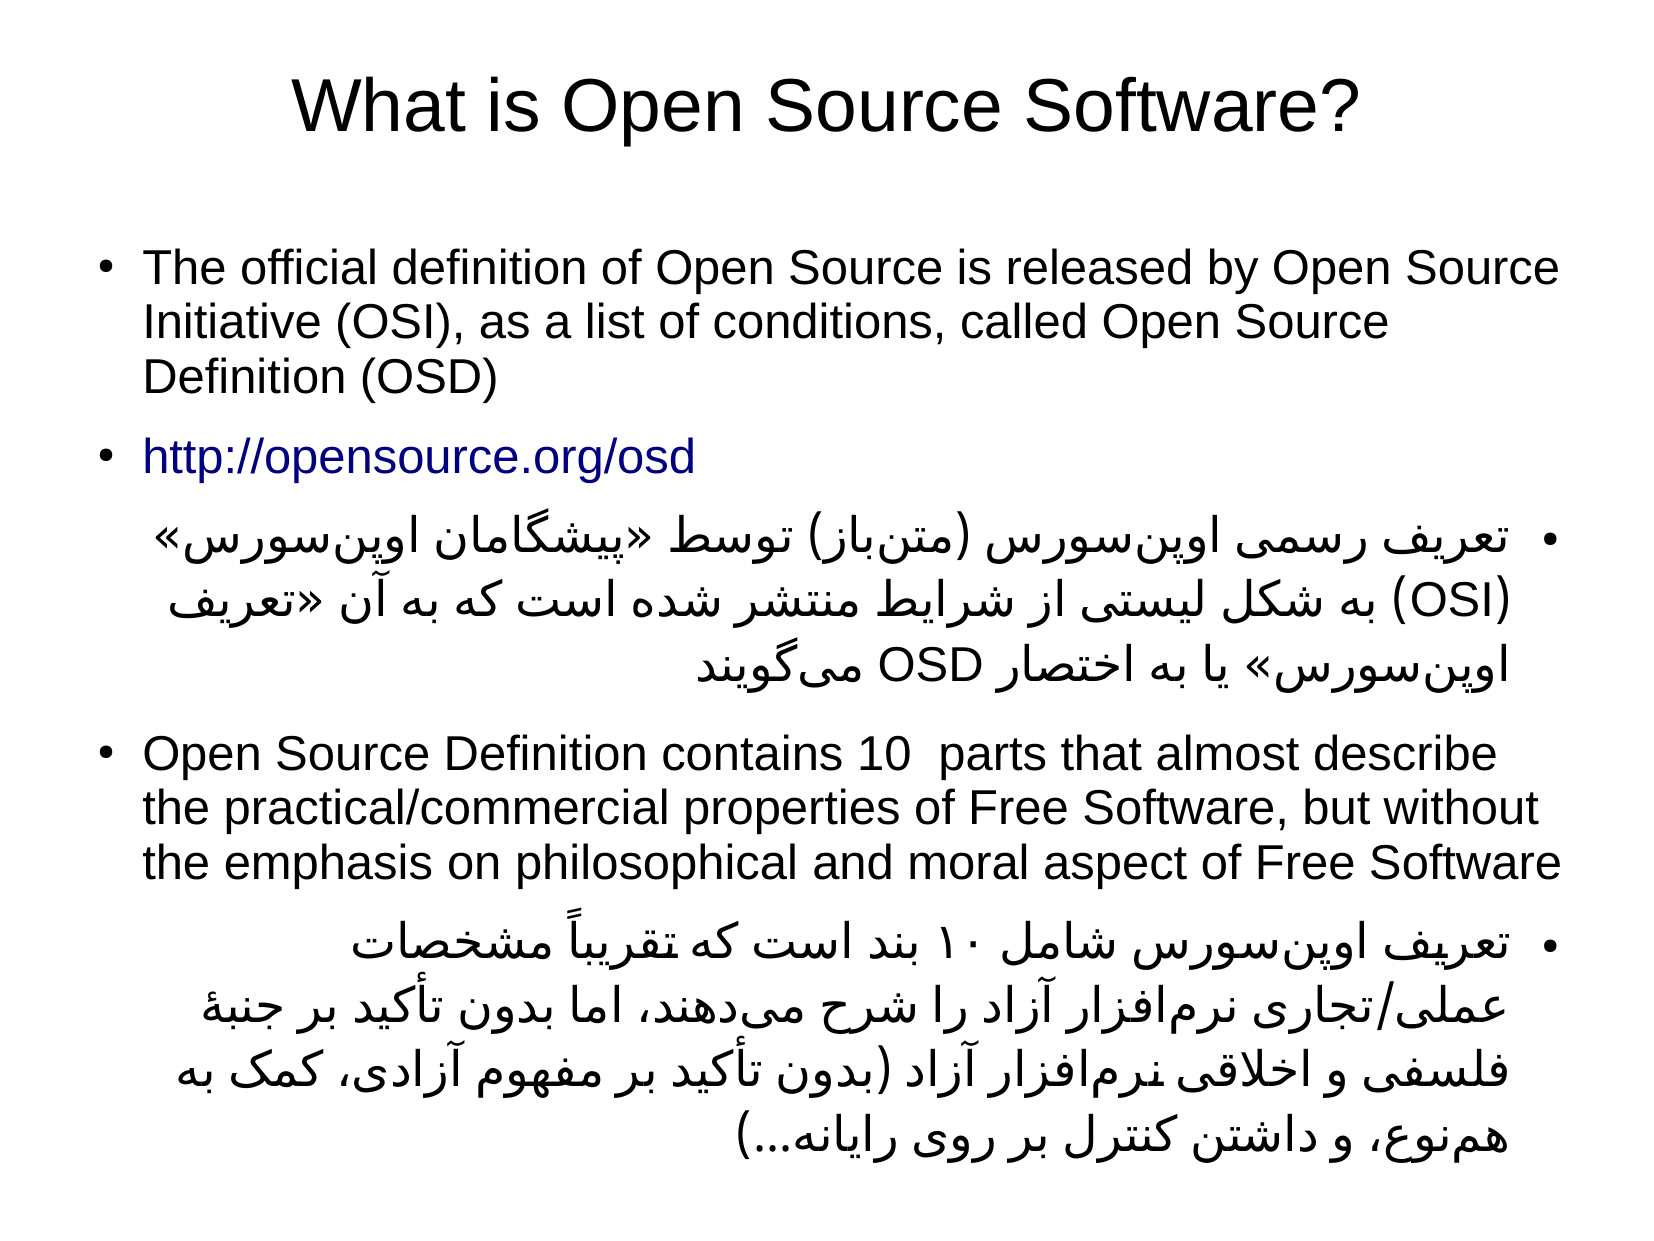

# What is Open Source Software?
The official definition of Open Source is released by Open Source Initiative (OSI), as a list of conditions, called Open Source Definition (OSD)
http://opensource.org/osd
تعریف رسمی اوپن‌سورس (متن‌باز) توسط «پیشگامان اوپن‌سورس» (OSI) به شکل لیستی از شرایط منتشر شده است که به آن «تعریف اوپن‌سورس» یا به اختصار OSD می‌گویند
Open Source Definition contains 10 parts that almost describe the practical/commercial properties of Free Software, but without the emphasis on philosophical and moral aspect of Free Software
تعریف اوپن‌سورس شامل ۱۰ بند است که تقریباً مشخصات عملی/تجاری نرم‌افزار آزاد را شرح می‌دهند، اما بدون تأکید بر جنبهٔ فلسفی و اخلاقی نرم‌افزار آزاد (بدون تأکید بر مفهوم آزادی، کمک به هم‌نوع، و داشتن کنترل بر روی رایانه...)